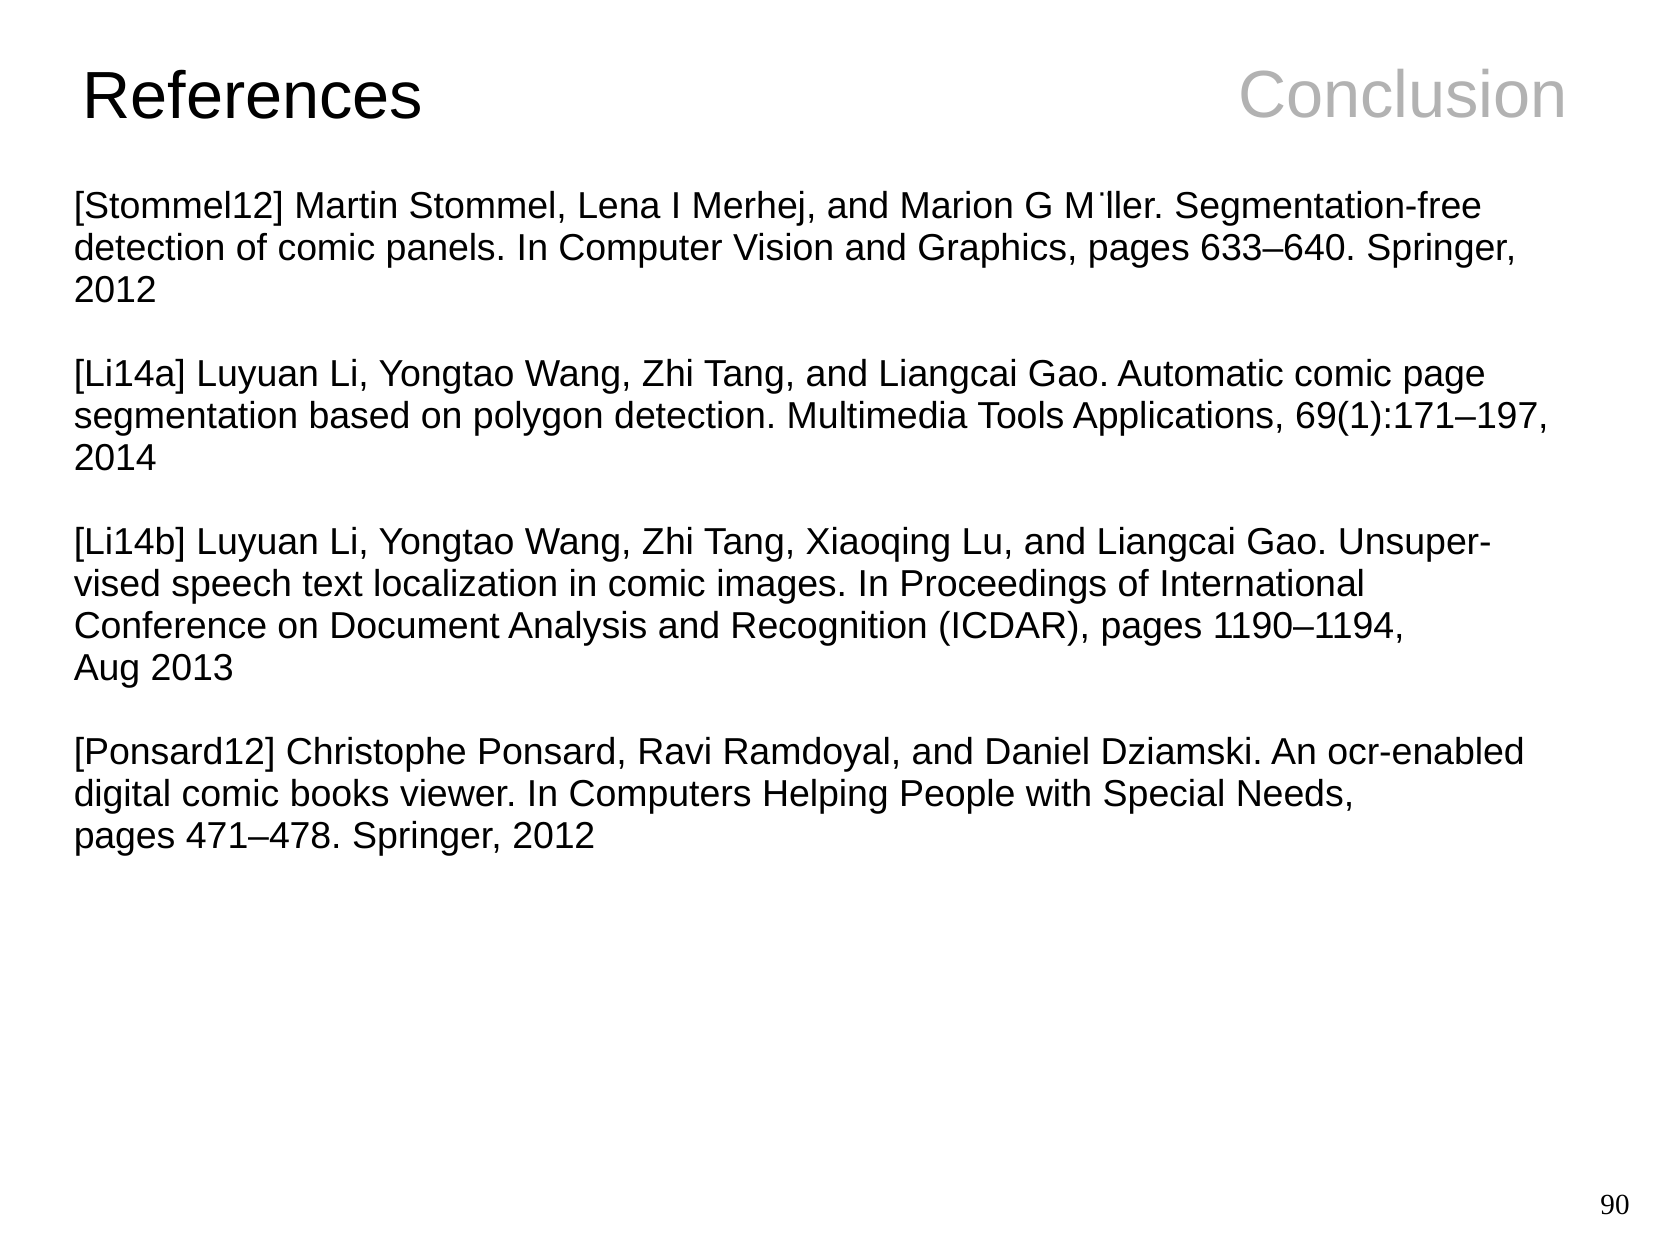

# References
[Stommel12] Martin Stommel, Lena I Merhej, and Marion G M ̈ller. Segmentation-free
detection of comic panels. In Computer Vision and Graphics, pages 633–640. Springer, 2012
[Li14a] Luyuan Li, Yongtao Wang, Zhi Tang, and Liangcai Gao. Automatic comic page segmentation based on polygon detection. Multimedia Tools Applications, 69(1):171–197, 2014
[Li14b] Luyuan Li, Yongtao Wang, Zhi Tang, Xiaoqing Lu, and Liangcai Gao. Unsuper-
vised speech text localization in comic images. In Proceedings of International
Conference on Document Analysis and Recognition (ICDAR), pages 1190–1194,
Aug 2013
[Ponsard12] Christophe Ponsard, Ravi Ramdoyal, and Daniel Dziamski. An ocr-enabled
digital comic books viewer. In Computers Helping People with Special Needs,
pages 471–478. Springer, 2012
90